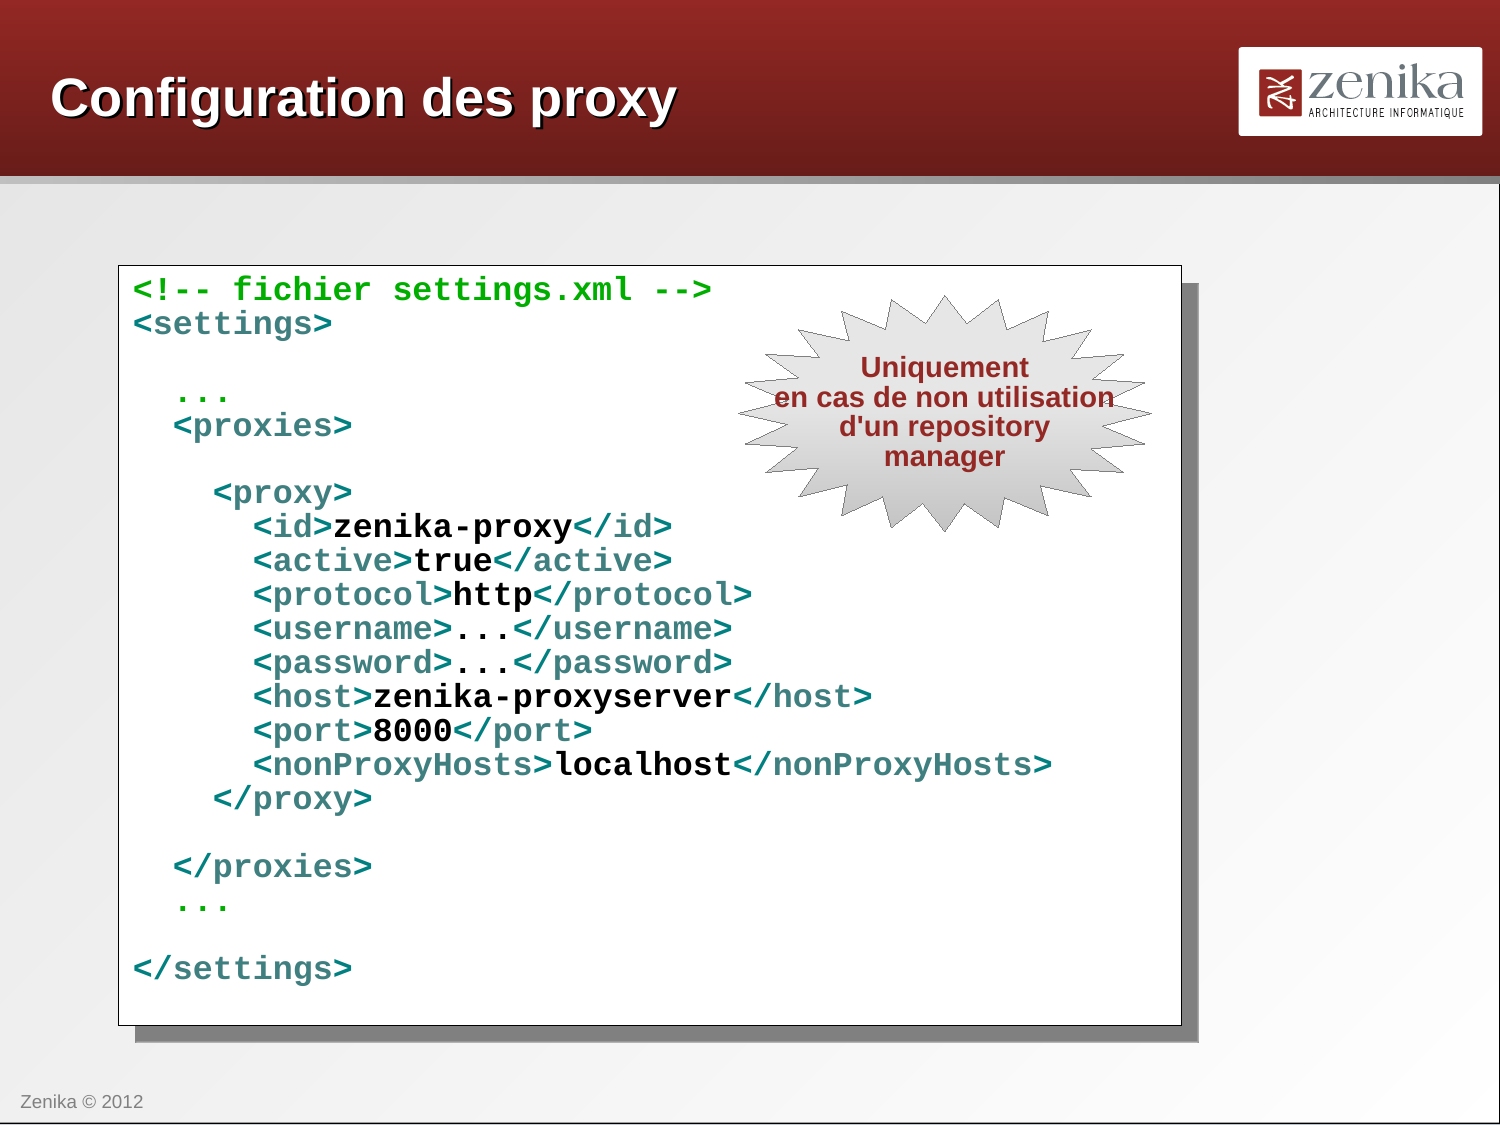

# Configuration des proxy
<!-- fichier settings.xml -->
<settings>
 ...
 <proxies>
 <proxy>
 <id>zenika-proxy</id>
 <active>true</active>
 <protocol>http</protocol>
 <username>...</username>
 <password>...</password>
 <host>zenika-proxyserver</host>
 <port>8000</port>
 <nonProxyHosts>localhost</nonProxyHosts>
 </proxy>
 </proxies>
 ...
</settings>
Uniquement
en cas de non utilisation
d'un repository
manager